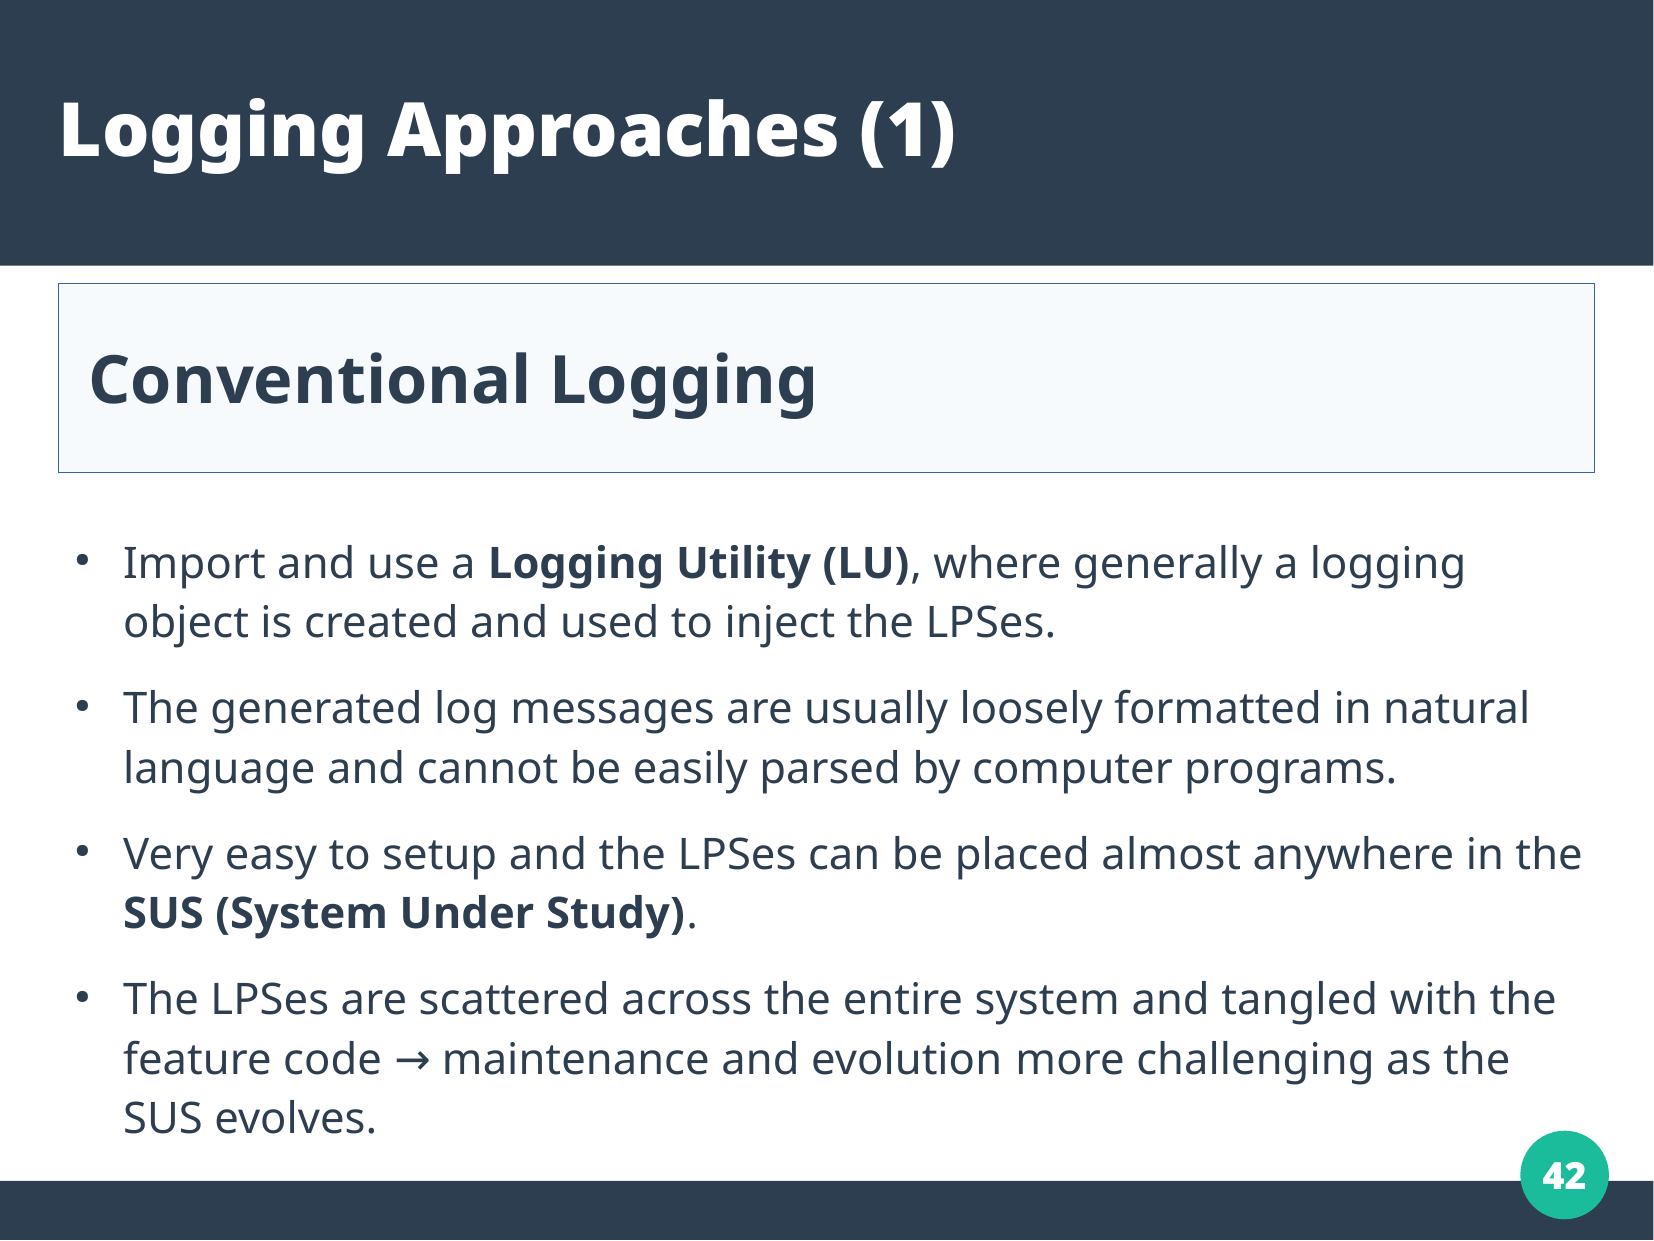

# Logging Approaches (1)
Conventional Logging
Import and use a Logging Utility (LU), where generally a logging object is created and used to inject the LPSes.
The generated log messages are usually loosely formatted in natural language and cannot be easily parsed by computer programs.
Very easy to setup and the LPSes can be placed almost anywhere in the SUS (System Under Study).
The LPSes are scattered across the entire system and tangled with the feature code → maintenance and evolution more challenging as the SUS evolves.
42